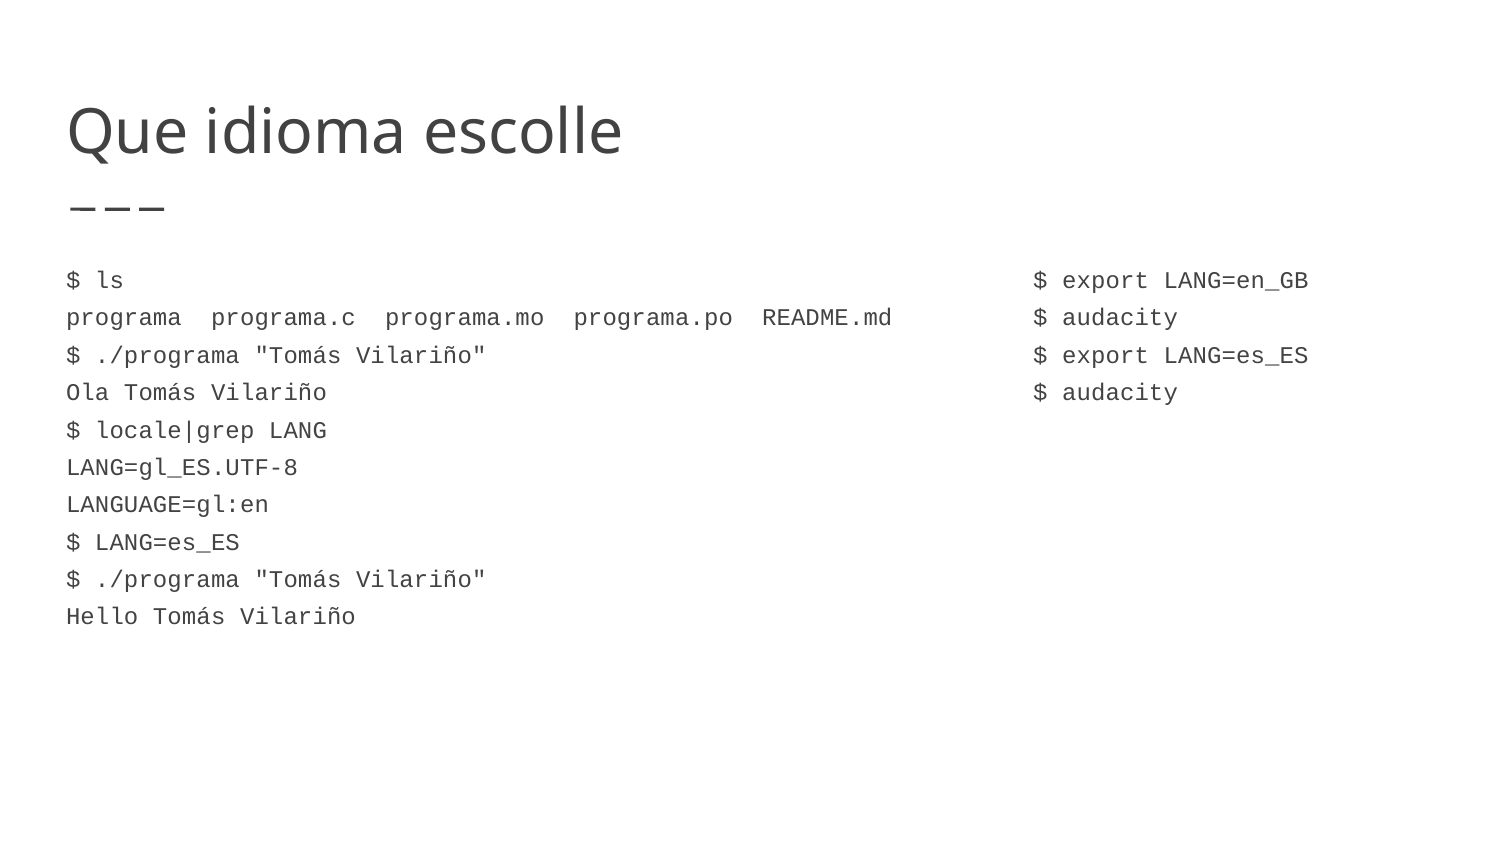

# Que idioma escolle
$ ls
programa programa.c programa.mo programa.po README.md
$ ./programa "Tomás Vilariño"
Ola Tomás Vilariño
$ locale|grep LANG
LANG=gl_ES.UTF-8
LANGUAGE=gl:en
$ LANG=es_ES
$ ./programa "Tomás Vilariño"
Hello Tomás Vilariño
$ export LANG=en_GB
$ audacity
$ export LANG=es_ES
$ audacity